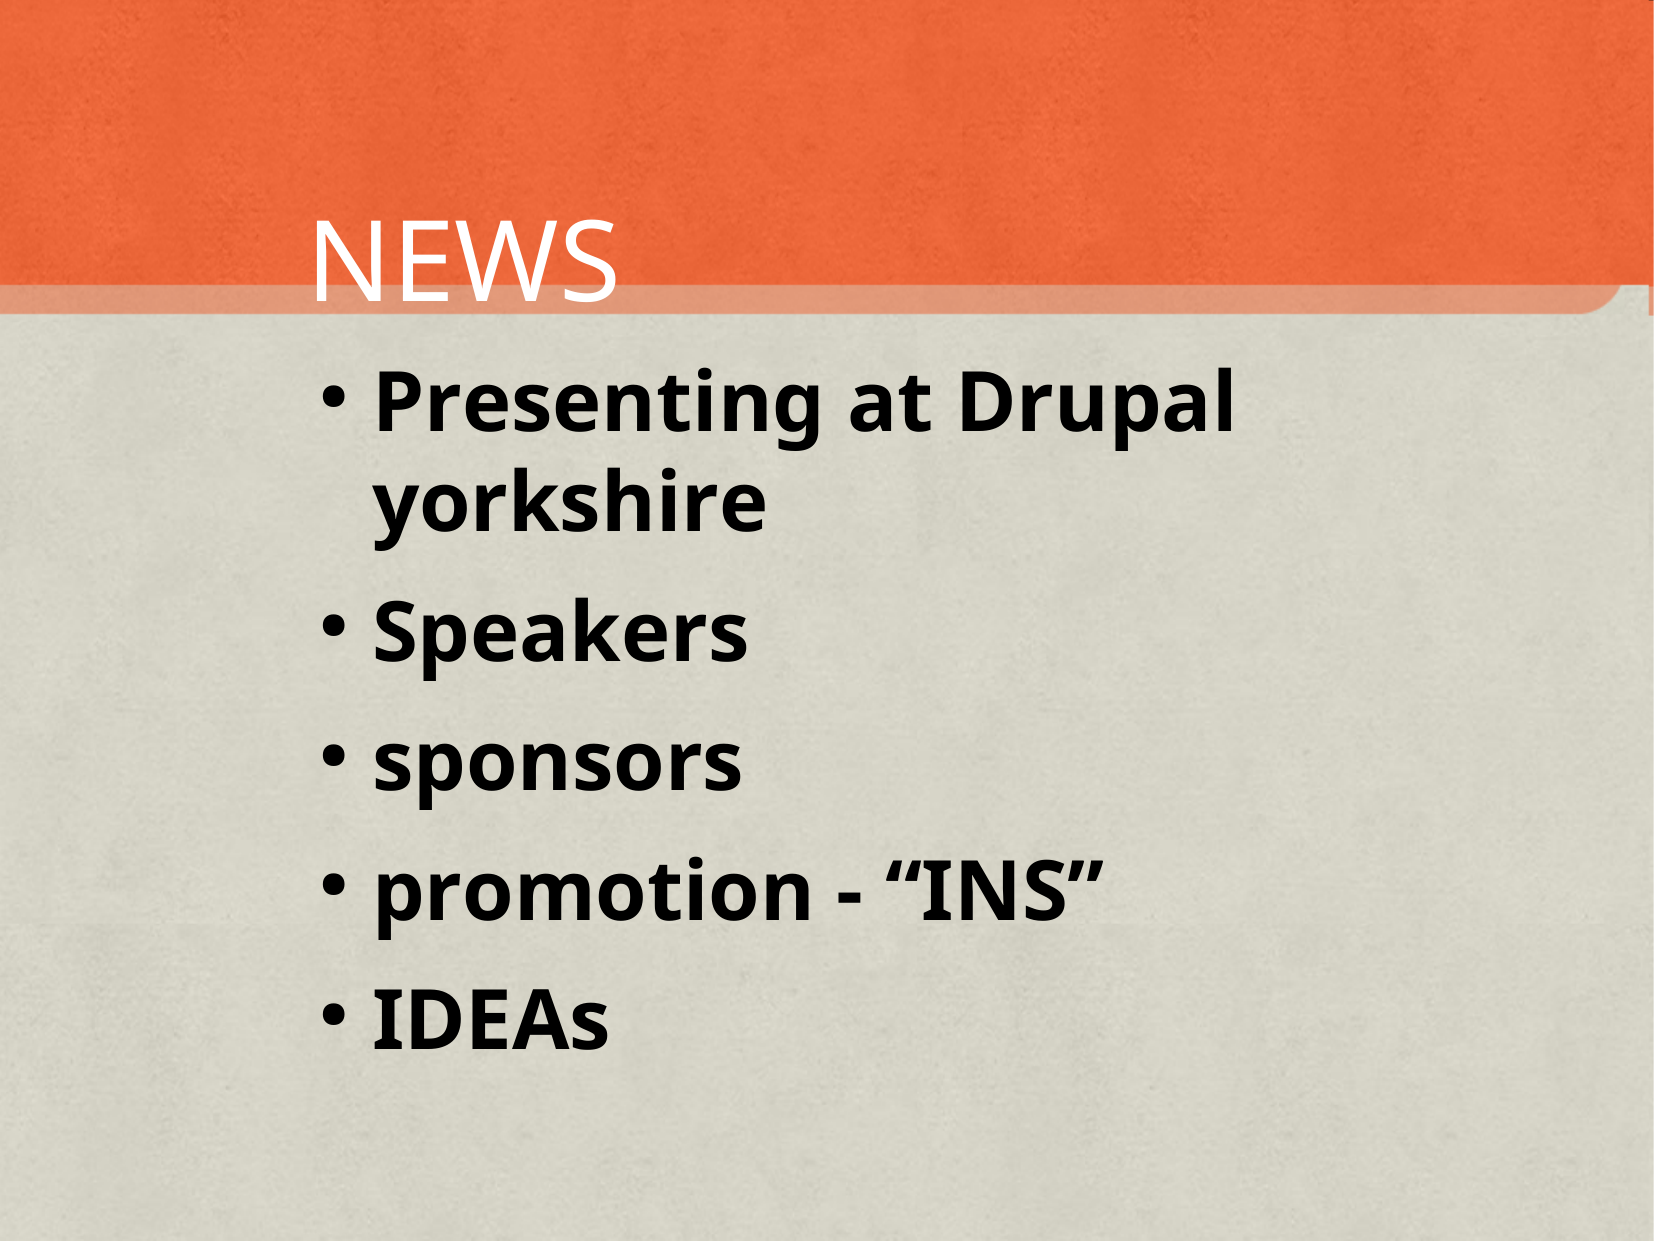

# NEWS
Presenting at Drupal yorkshire
Speakers
sponsors
promotion - “INS”
IDEAs